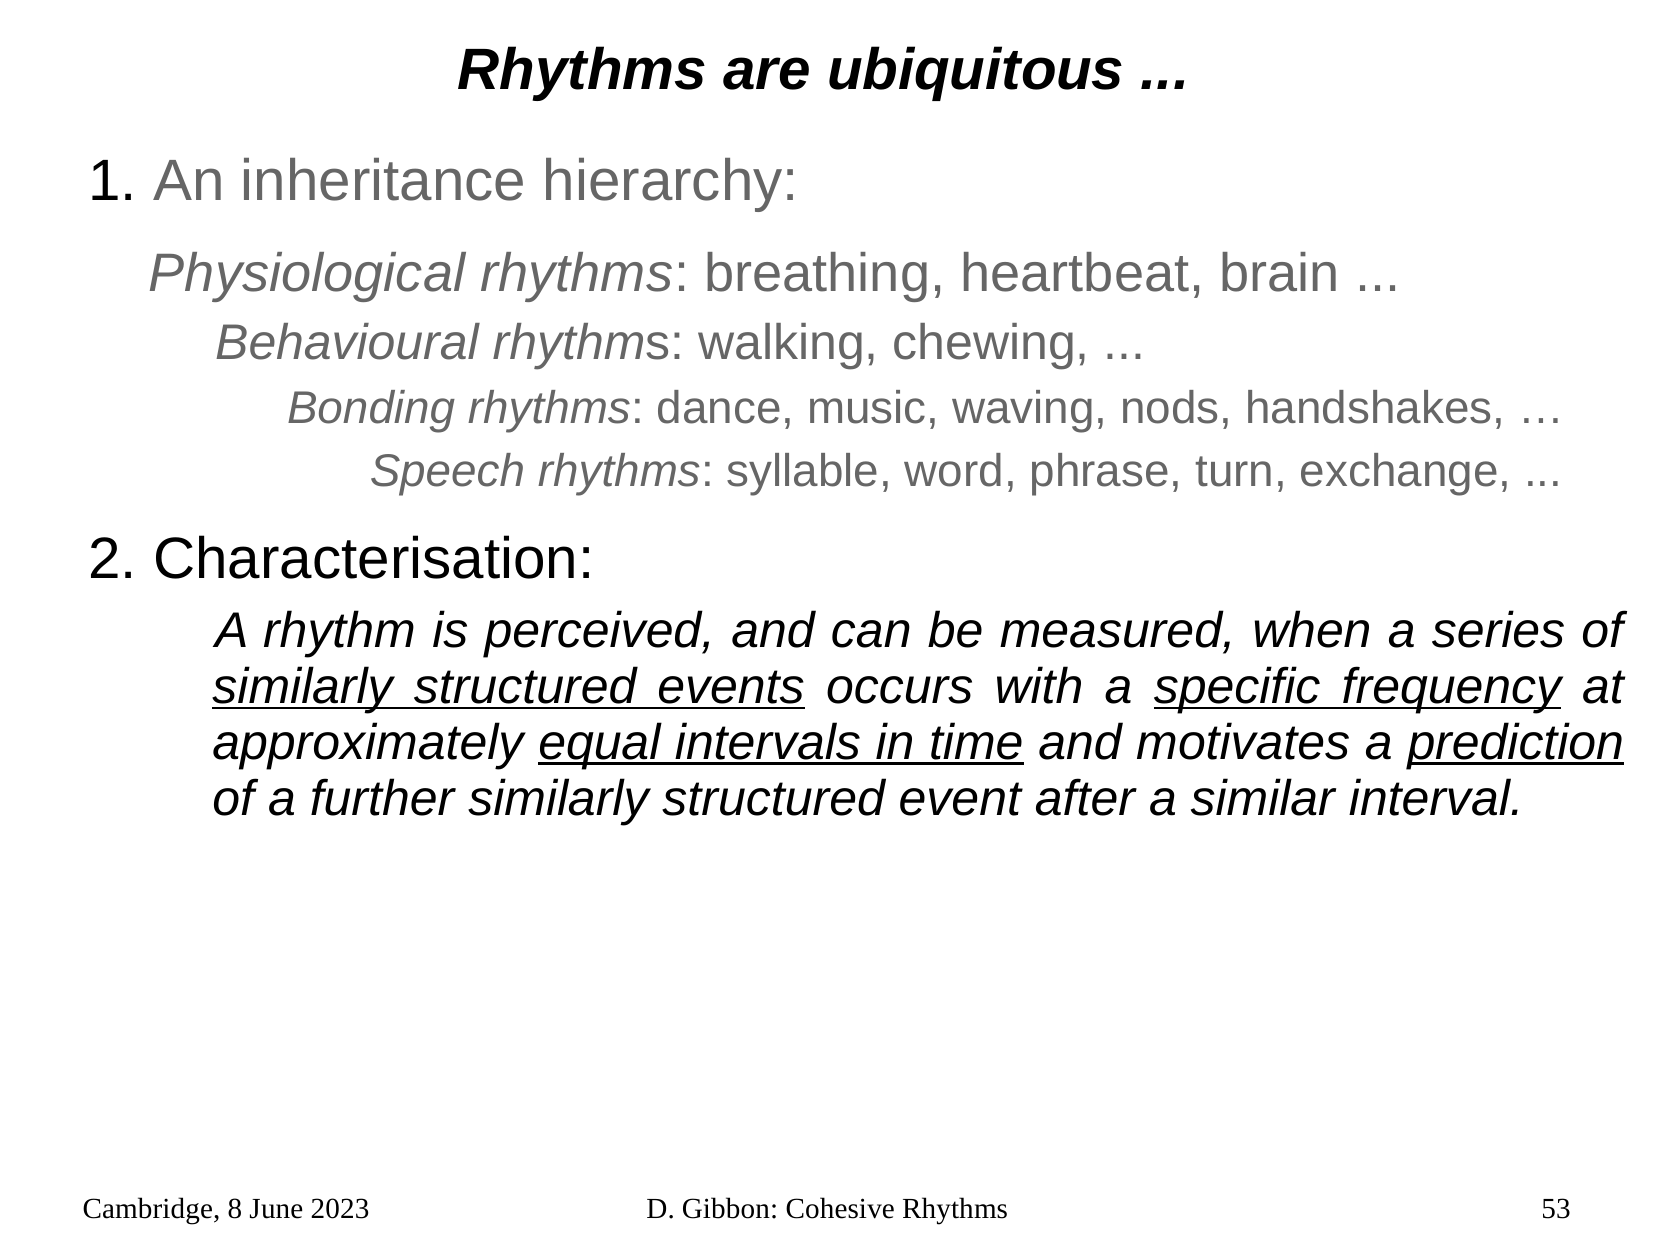

# Rhythms are ubiquitous ...
An inheritance hierarchy:
Physiological rhythms: breathing, heartbeat, brain ...
Behavioural rhythms: walking, chewing, ...
Bonding rhythms: dance, music, waving, nods, handshakes, …
Speech rhythms: syllable, word, phrase, turn, exchange, ...
Characterisation:
A rhythm is perceived, and can be measured, when a series of similarly structured events occurs with a specific frequency at approximately equal intervals in time and motivates a prediction of a further similarly structured event after a similar interval.
Attributes:
frequency, magnitude, bandwidth, persistence, resonance
attack, decay, staccato, legato, ...
Cambridge, 8 June 2023
D. Gibbon: Cohesive Rhythms
53